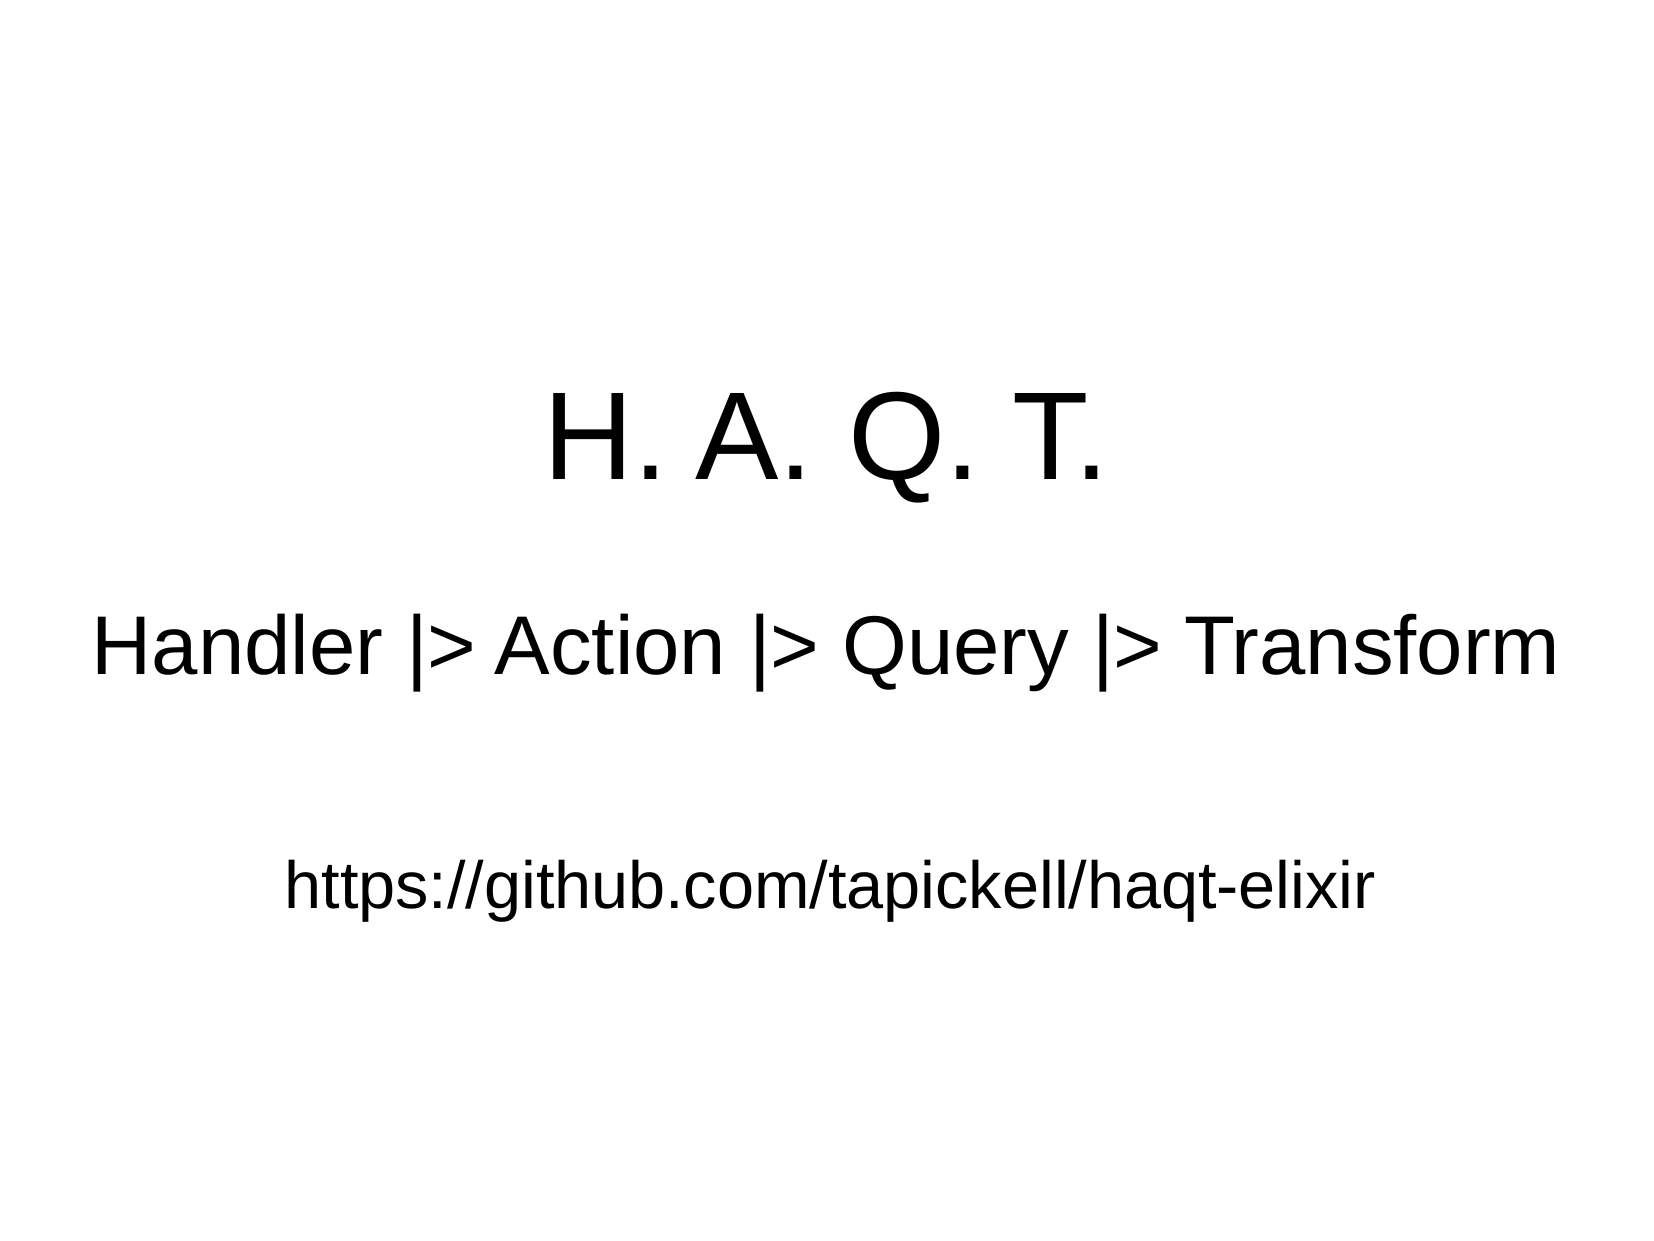

# H. A. Q. T. Handler |> Action |> Query |> Transform
https://github.com/tapickell/haqt-elixir